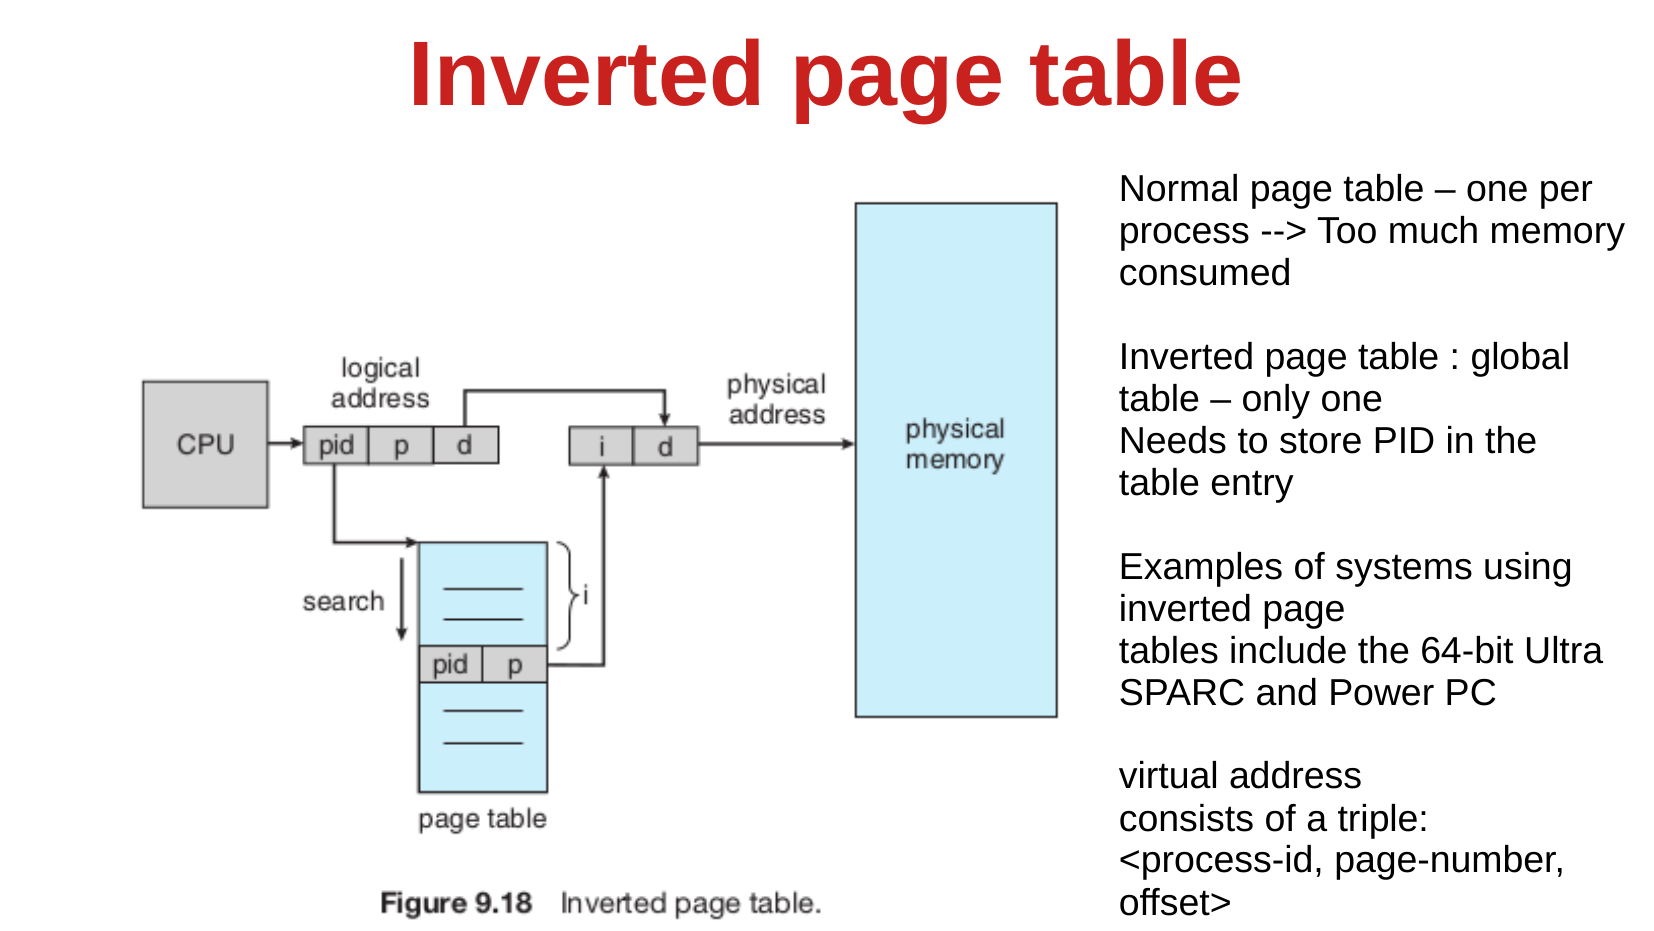

# Inverted page table
Normal page table – one per process --> Too much memory consumed
Inverted page table : global table – only one
Needs to store PID in the table entry
Examples of systems using inverted page
tables include the 64-bit Ultra SPARC and Power PC
virtual address
consists of a triple:
<process-id, page-number, offset>